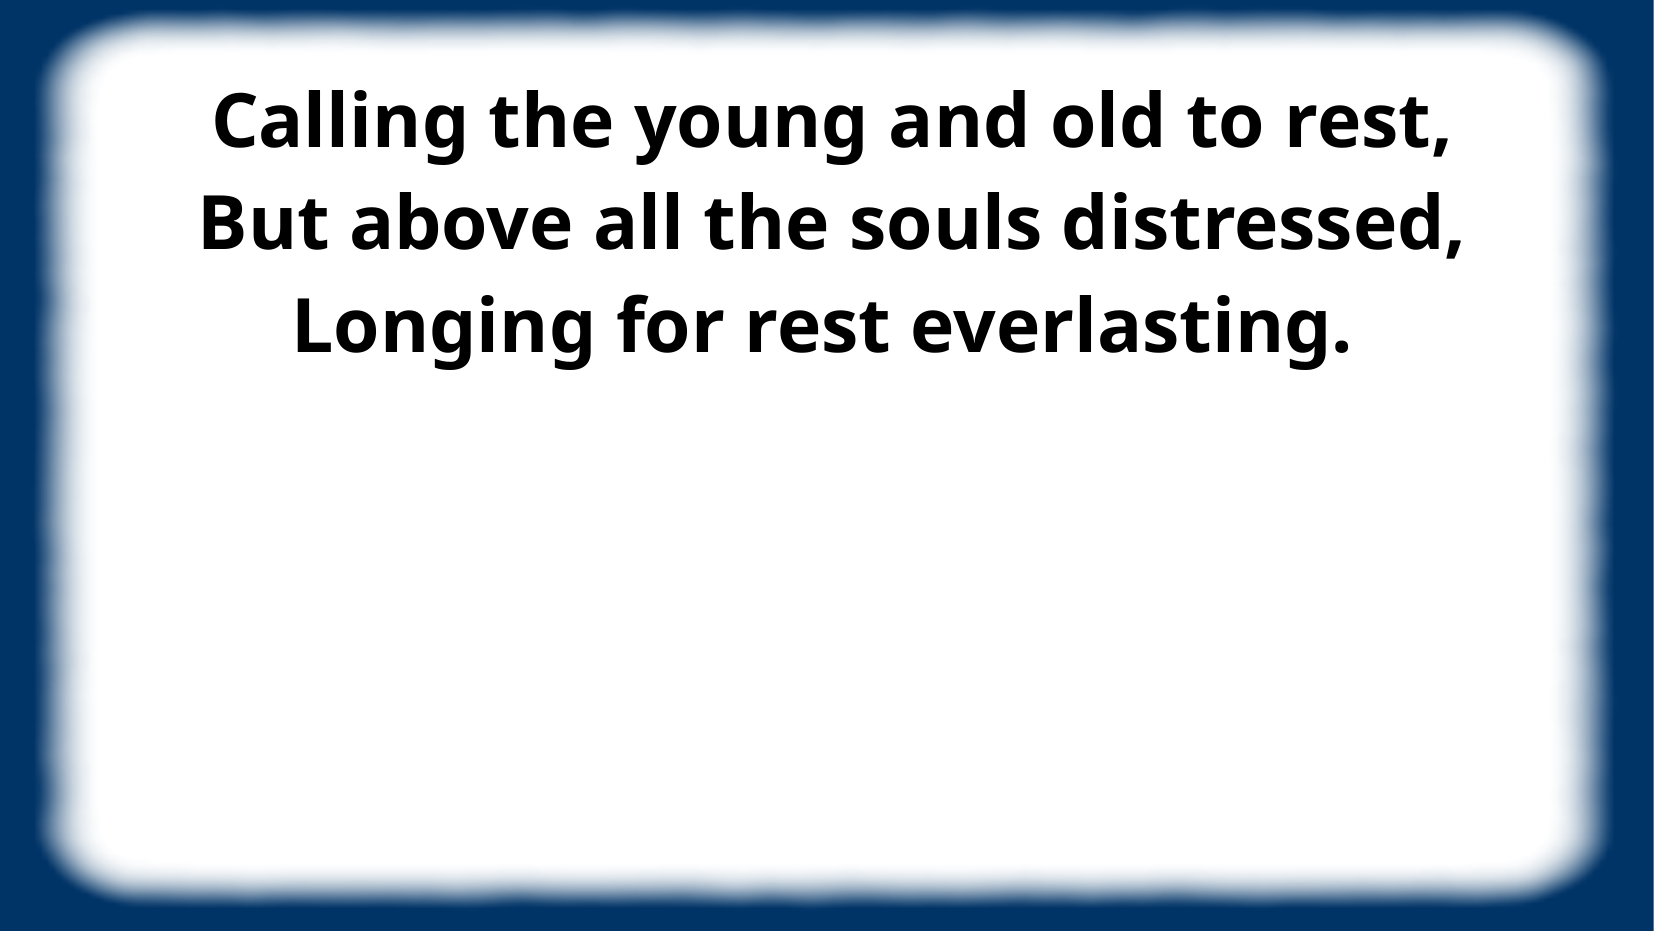

Calling the young and old to rest,
But above all the souls distressed,
Longing for rest everlasting.